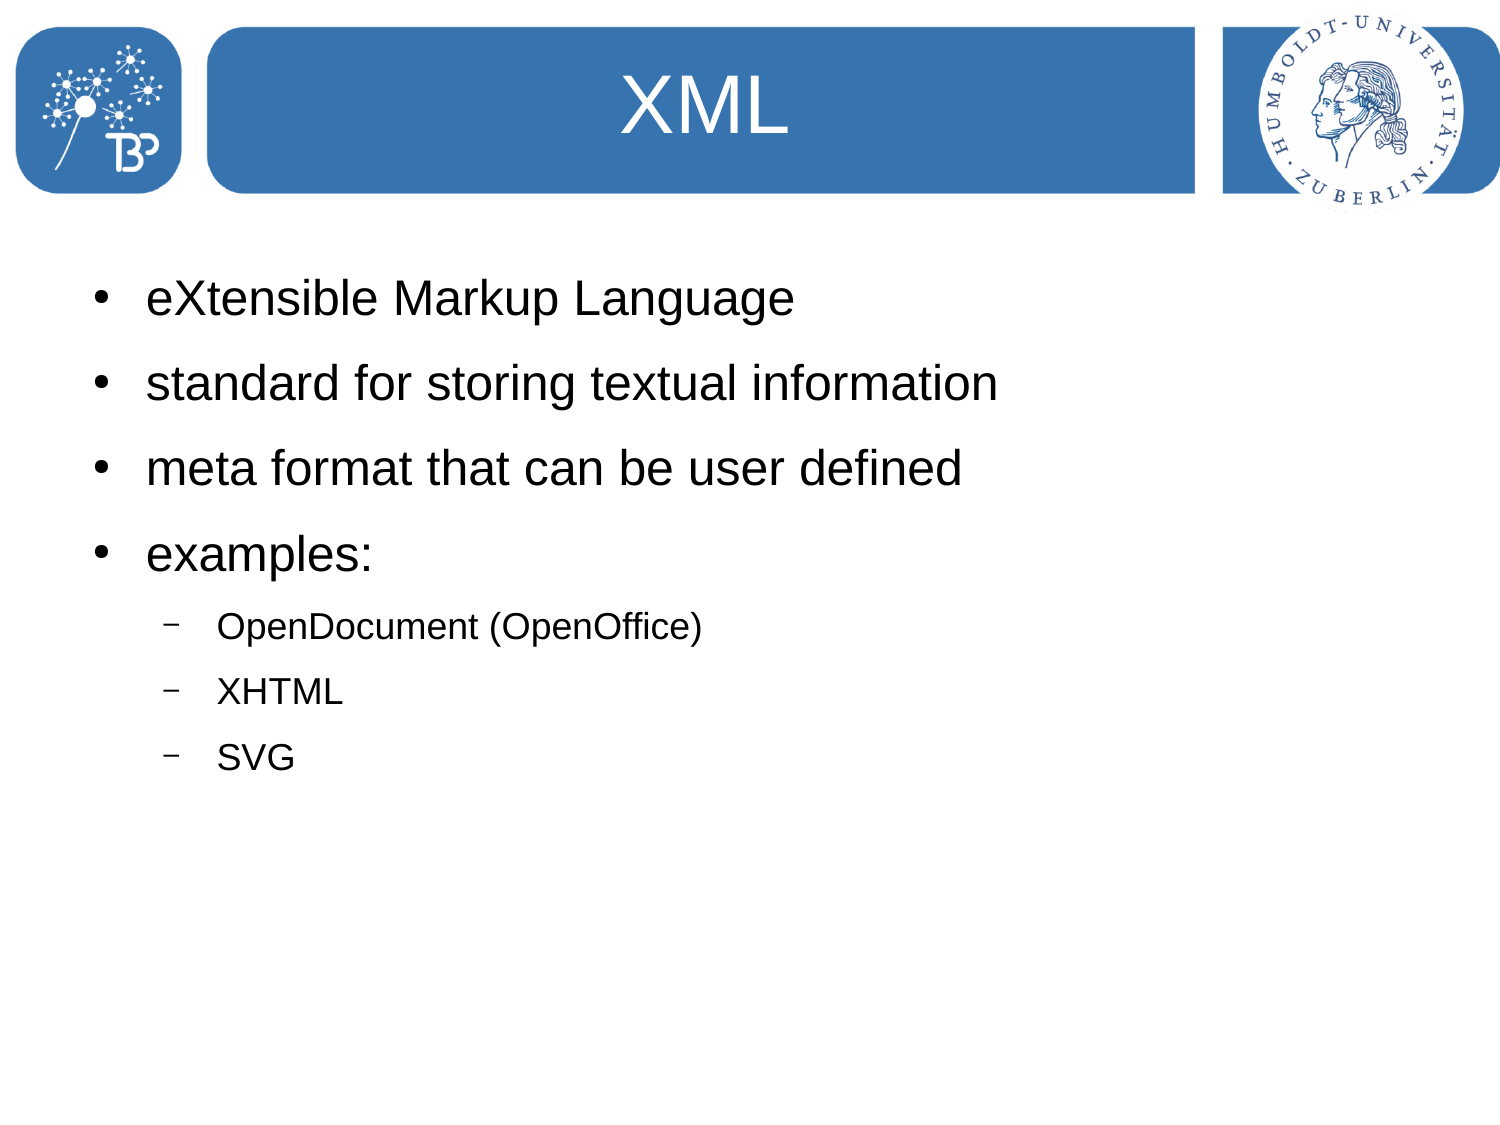

# XML
eXtensible Markup Language
standard for storing textual information
meta format that can be user defined
examples:
OpenDocument (OpenOffice)
XHTML
SVG